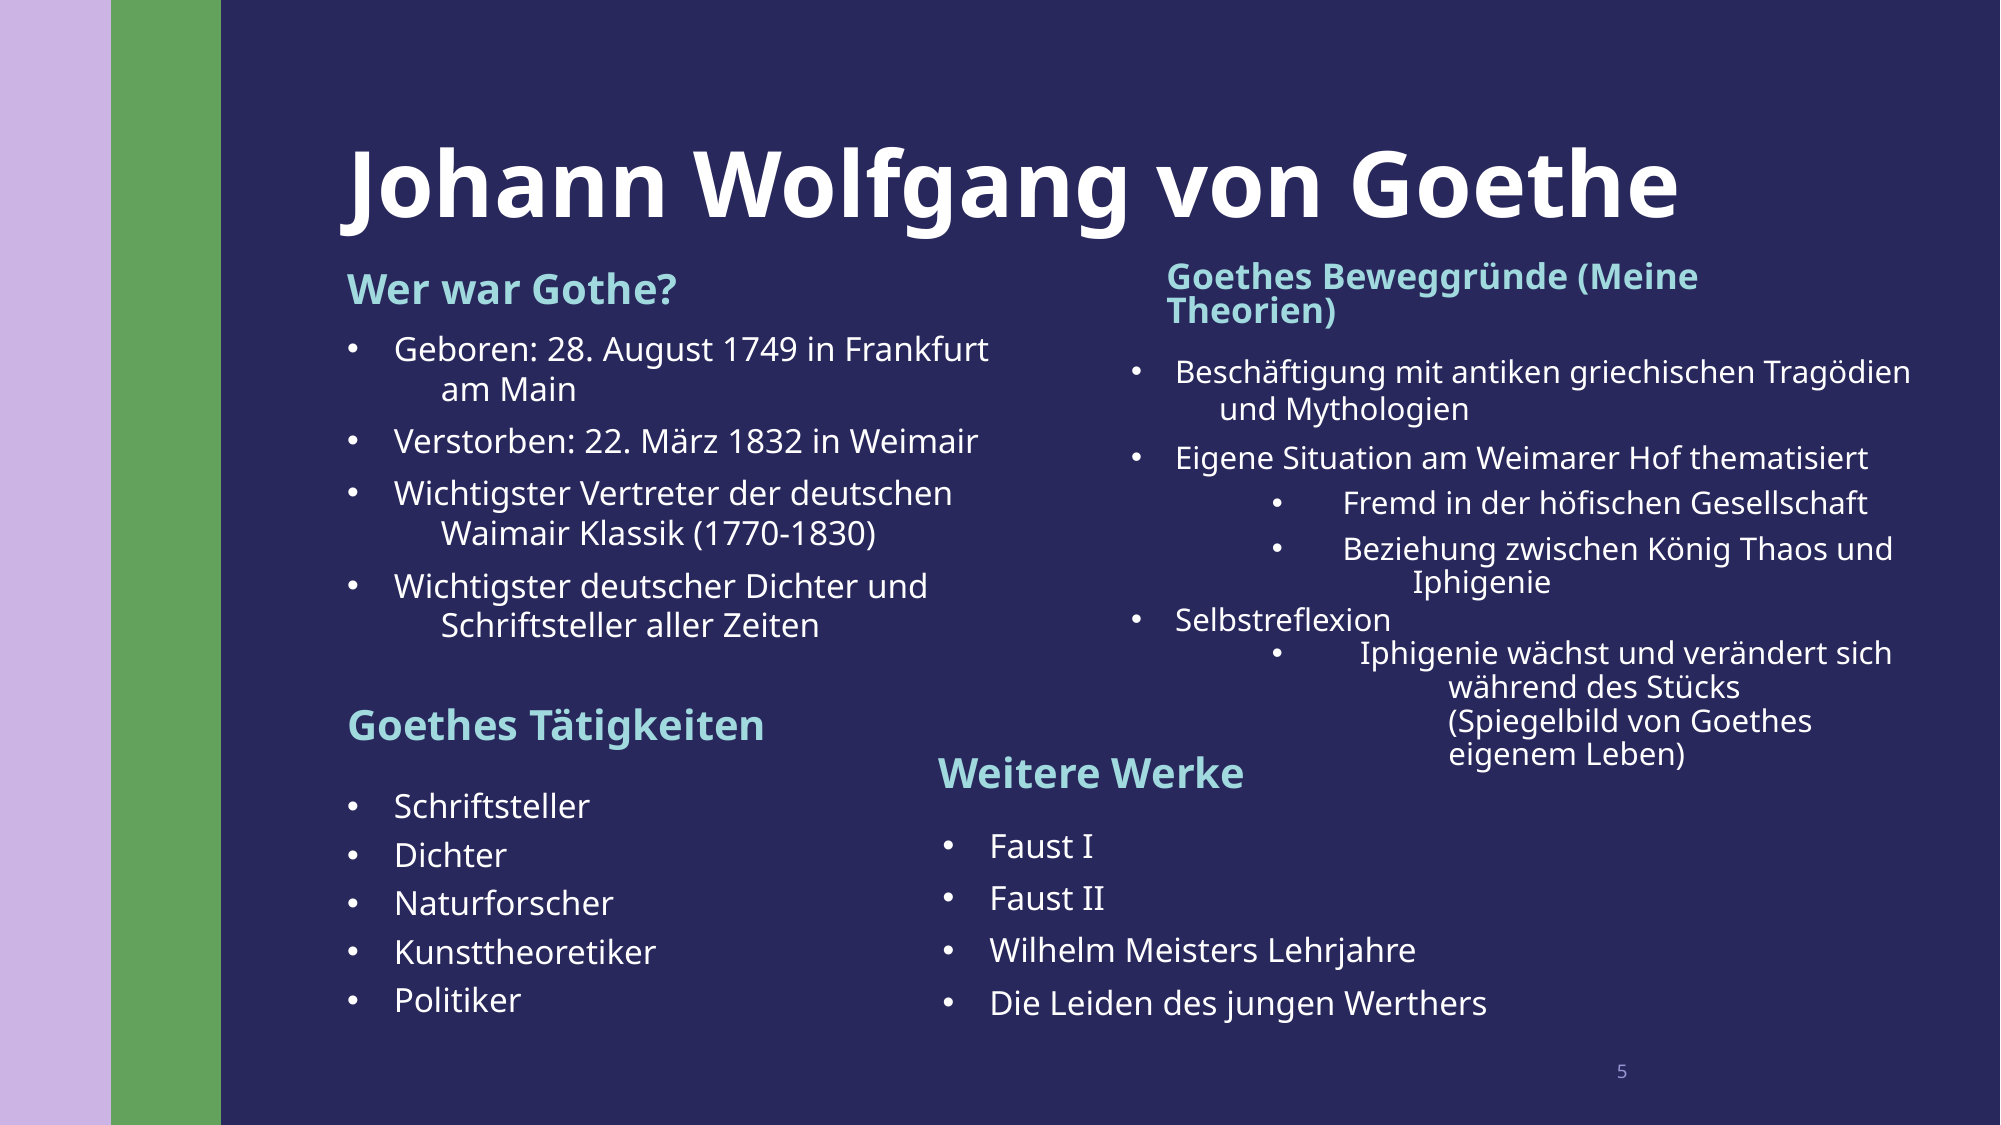

# Johann Wolfgang von Goethe
Wer war Gothe?
Goethes Beweggründe (Meine Theorien)
Geboren: 28. August 1749 in Frankfurt am Main
Verstorben: 22. März 1832 in Weimair
Wichtigster Vertreter der deutschen Waimair Klassik (1770-1830)
Wichtigster deutscher Dichter und Schriftsteller aller Zeiten
Beschäftigung mit antiken griechischen Tragödien und Mythologien
Eigene Situation am Weimarer Hof thematisiert
Fremd in der höfischen Gesellschaft
Beziehung zwischen König Thaos und Iphigenie
Selbstreflexion
Iphigenie wächst und verändert sich während des Stücks (Spiegelbild von Goethes eigenem Leben)
Goethes Tätigkeiten
Weitere Werke
Schriftsteller
Dichter
Naturforscher
Kunsttheoretiker
Politiker
Faust I
Faust II
Wilhelm Meisters Lehrjahre
Die Leiden des jungen Werthers